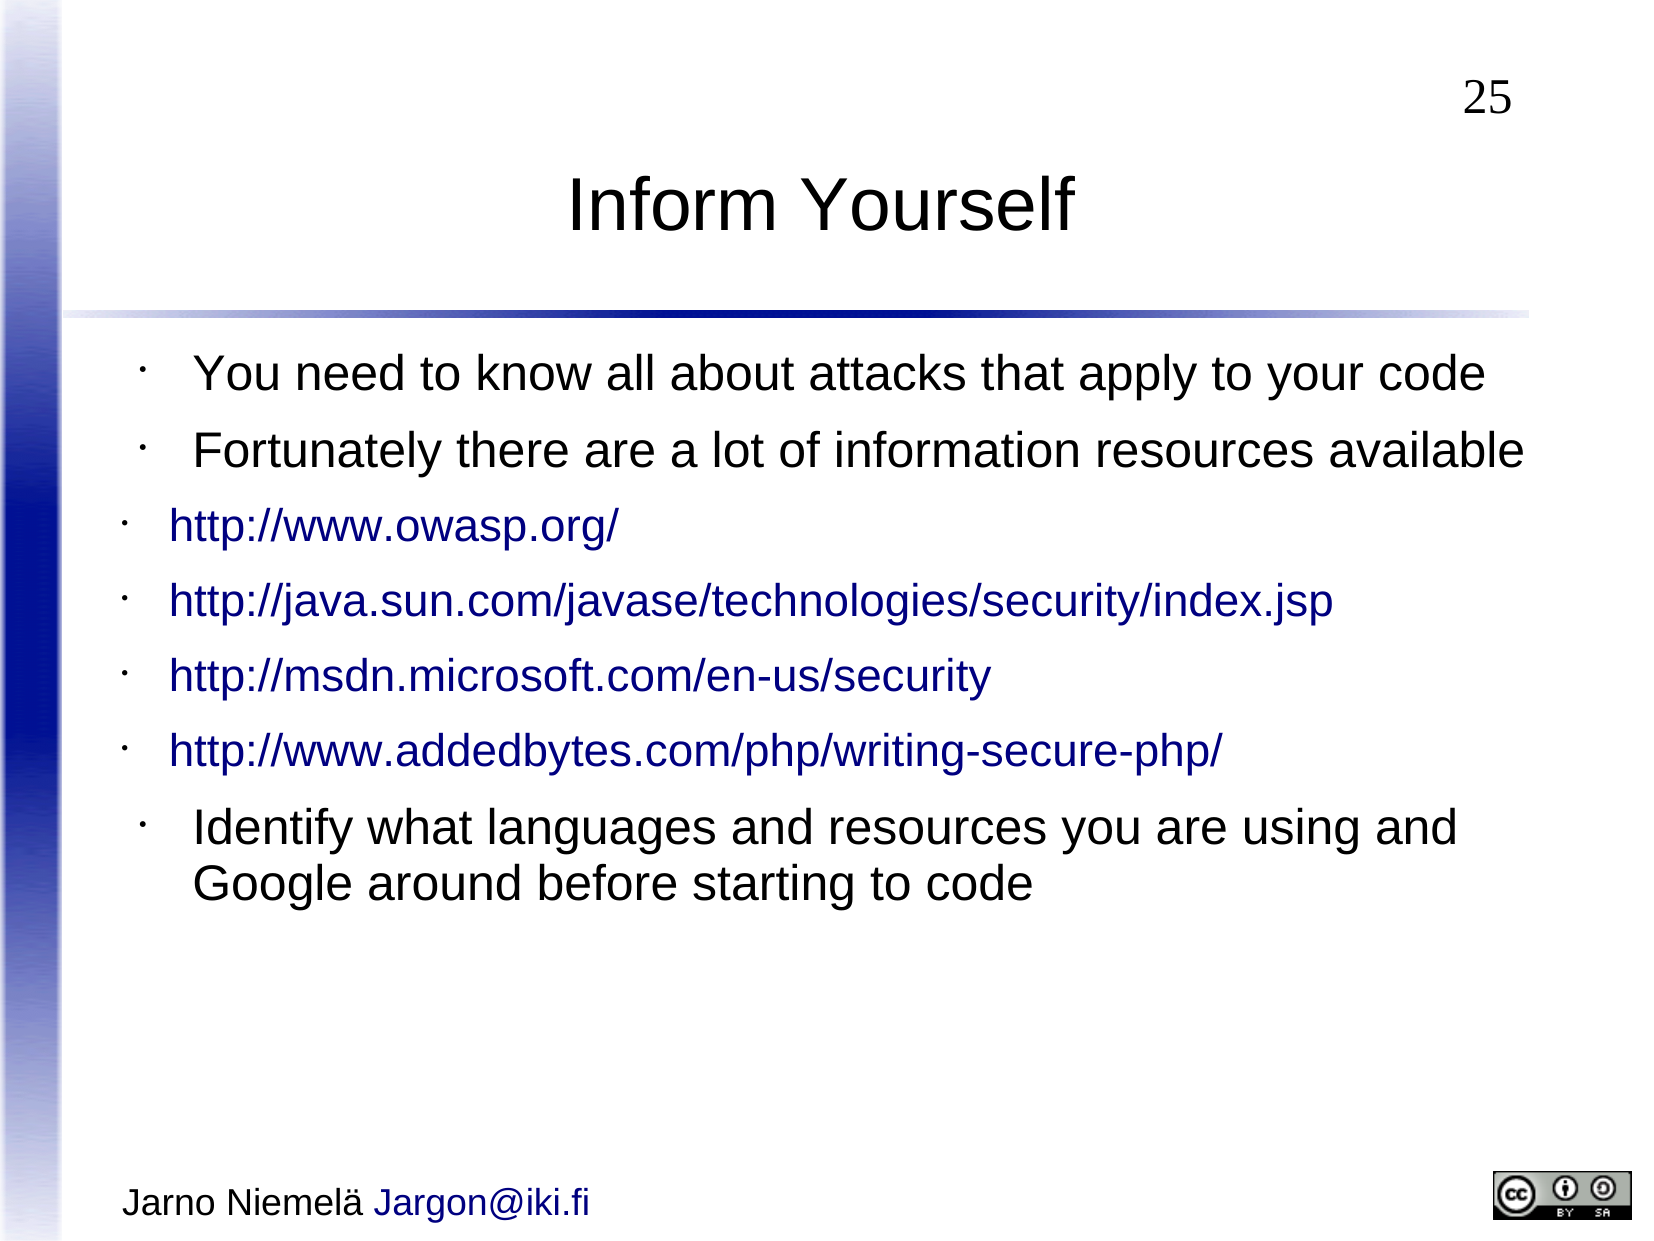

# Inform Yourself
You need to know all about attacks that apply to your code
Fortunately there are a lot of information resources available
http://www.owasp.org/
http://java.sun.com/javase/technologies/security/index.jsp
http://msdn.microsoft.com/en-us/security
http://www.addedbytes.com/php/writing-secure-php/
Identify what languages and resources you are using and Google around before starting to code